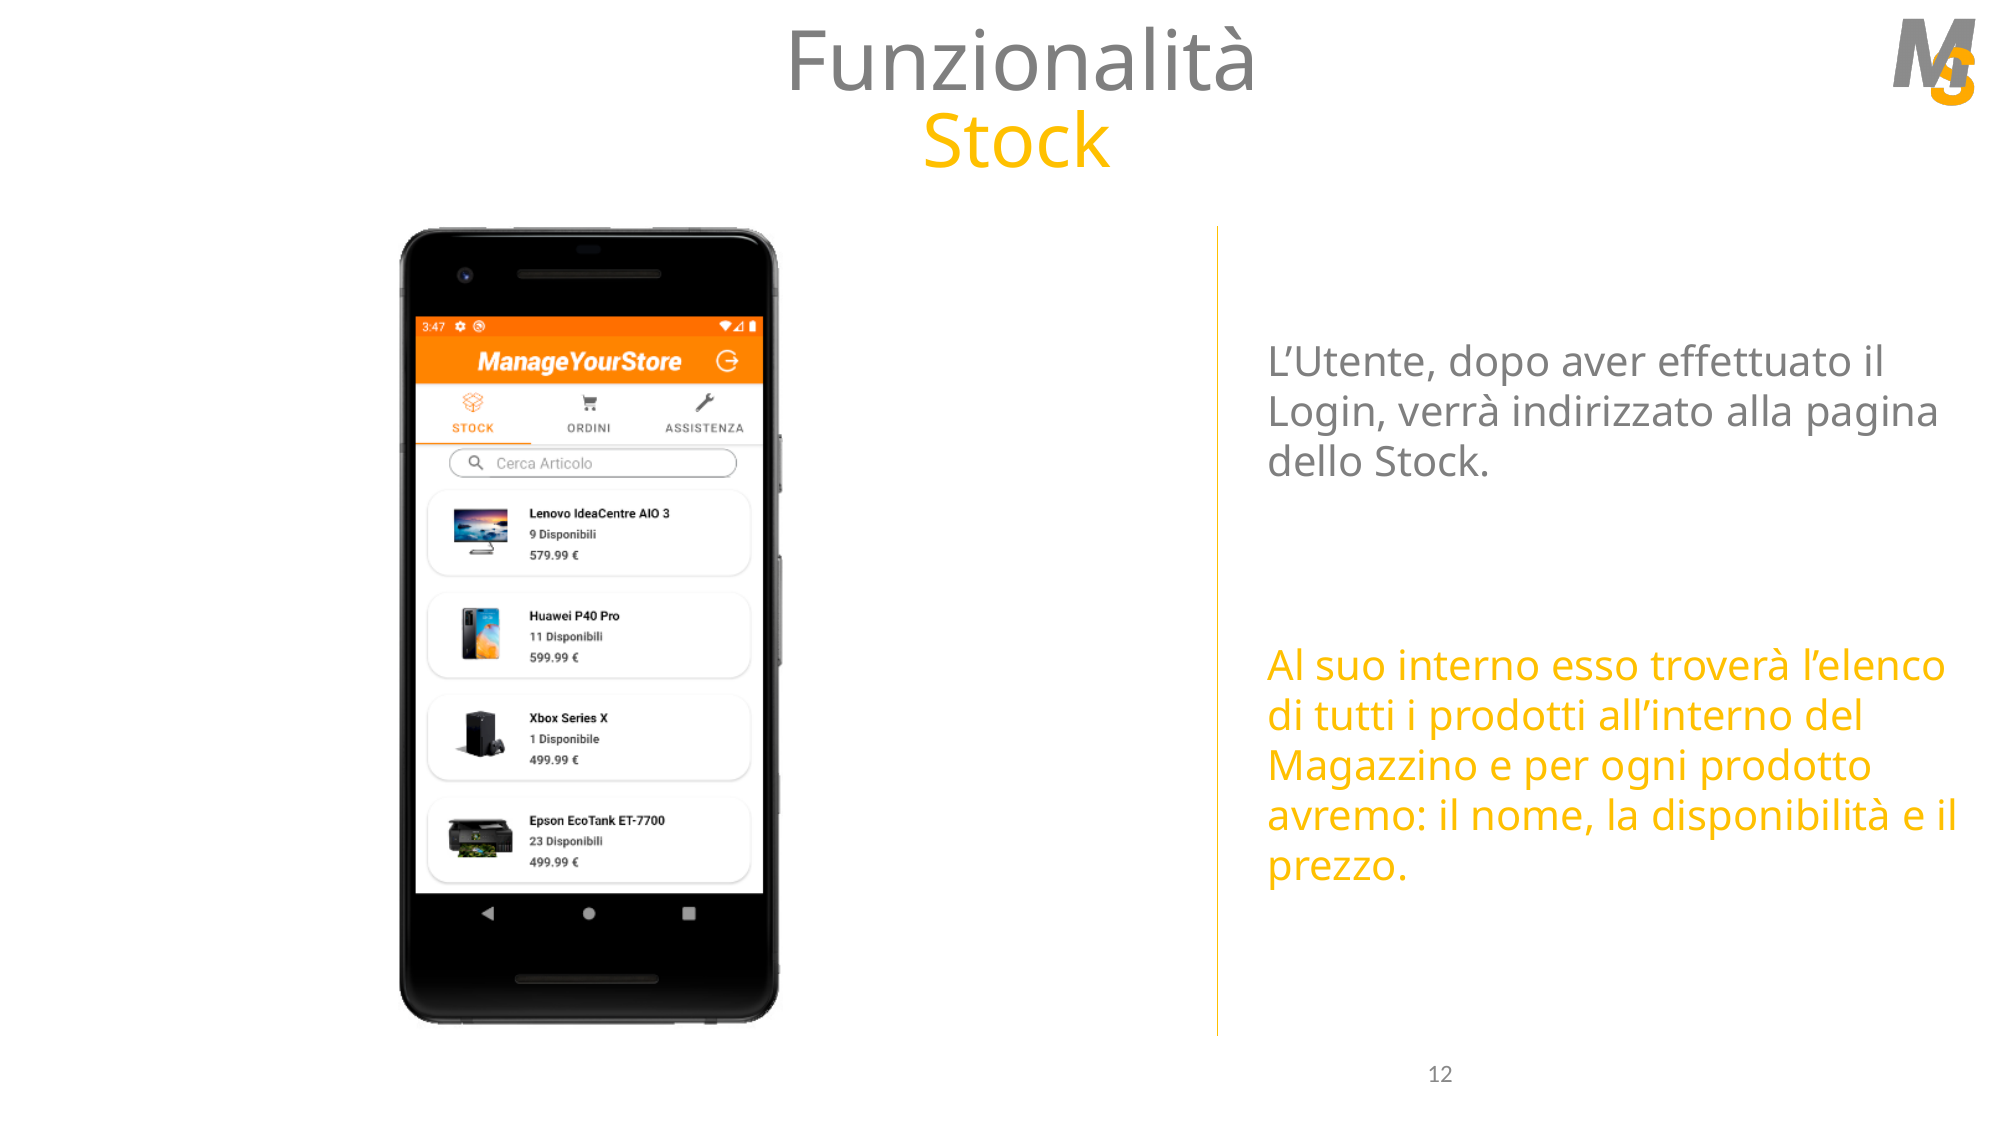

Funzionalità
Stock
L’Utente, dopo aver effettuato il Login, verrà indirizzato alla pagina dello Stock.
Al suo interno esso troverà l’elenco di tutti i prodotti all’interno del Magazzino e per ogni prodotto avremo: il nome, la disponibilità e il prezzo.